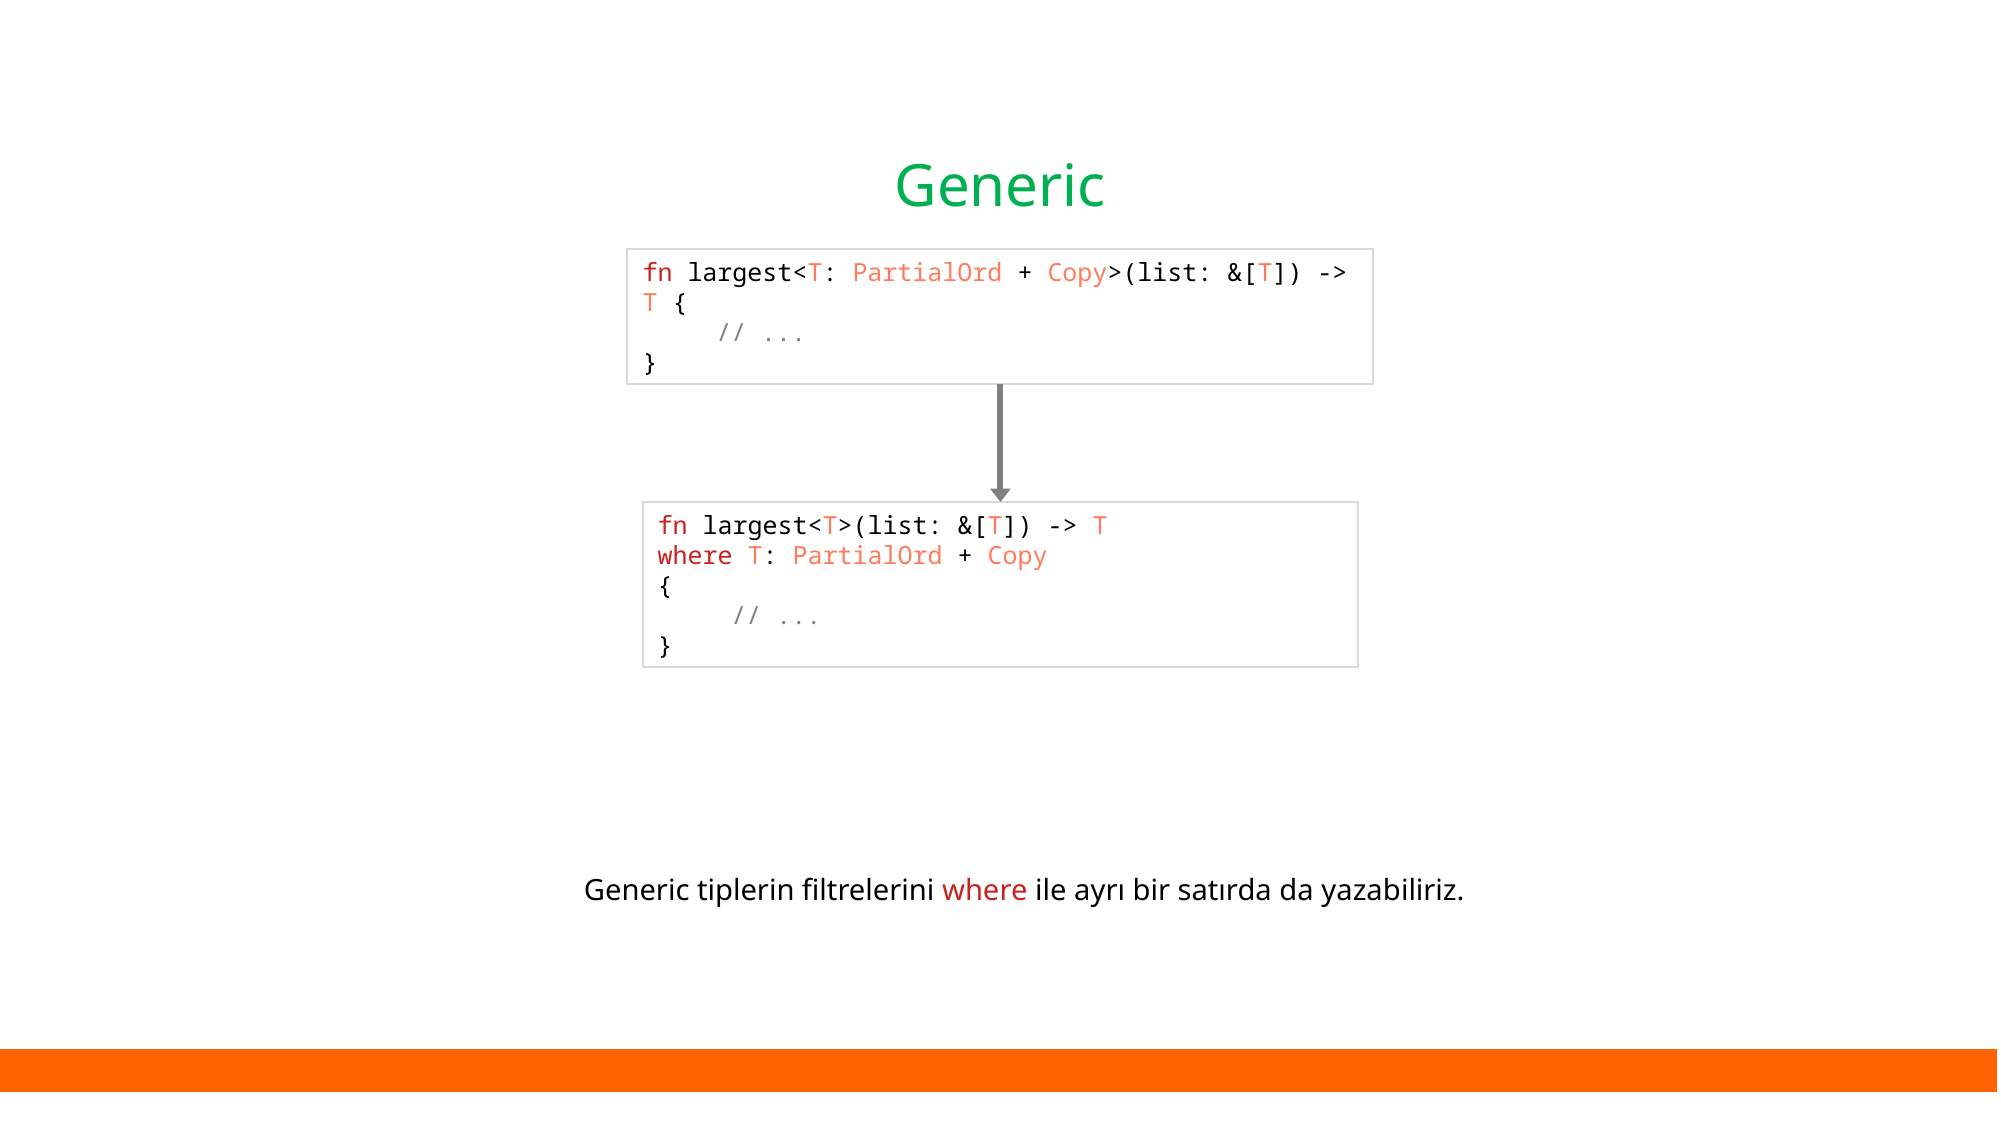

# Generic
fn largest<T: PartialOrd + Copy>(list: &[T]) -> T {
	// ...
}
fn largest<T>(list: &[T]) -> T
where T: PartialOrd + Copy
{
	// ...
}
Generic tiplerin filtrelerini where ile ayrı bir satırda da yazabiliriz.